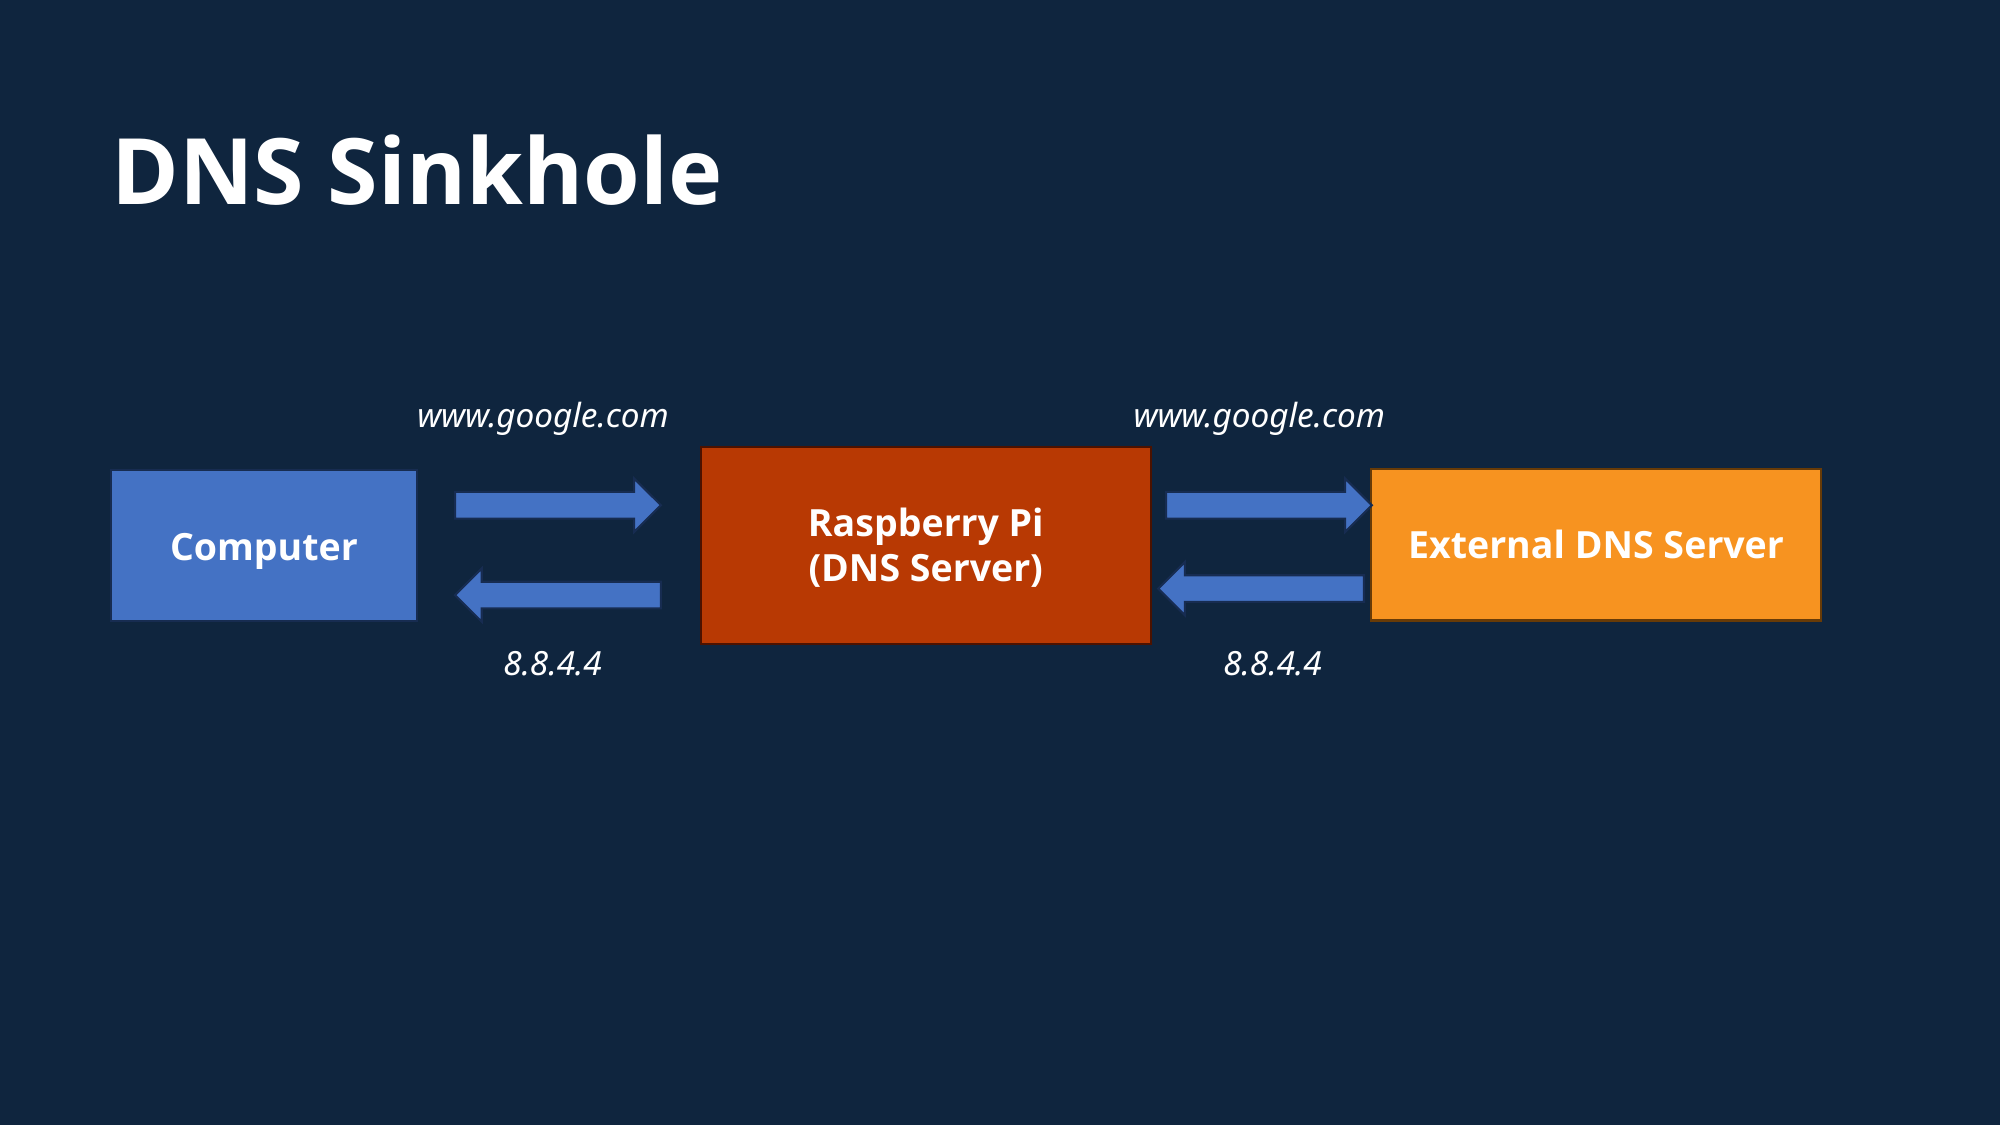

# DNS Sinkhole
www.google.com
www.google.com
Raspberry Pi
(DNS Server)
External DNS Server
Computer
8.8.4.4
8.8.4.4